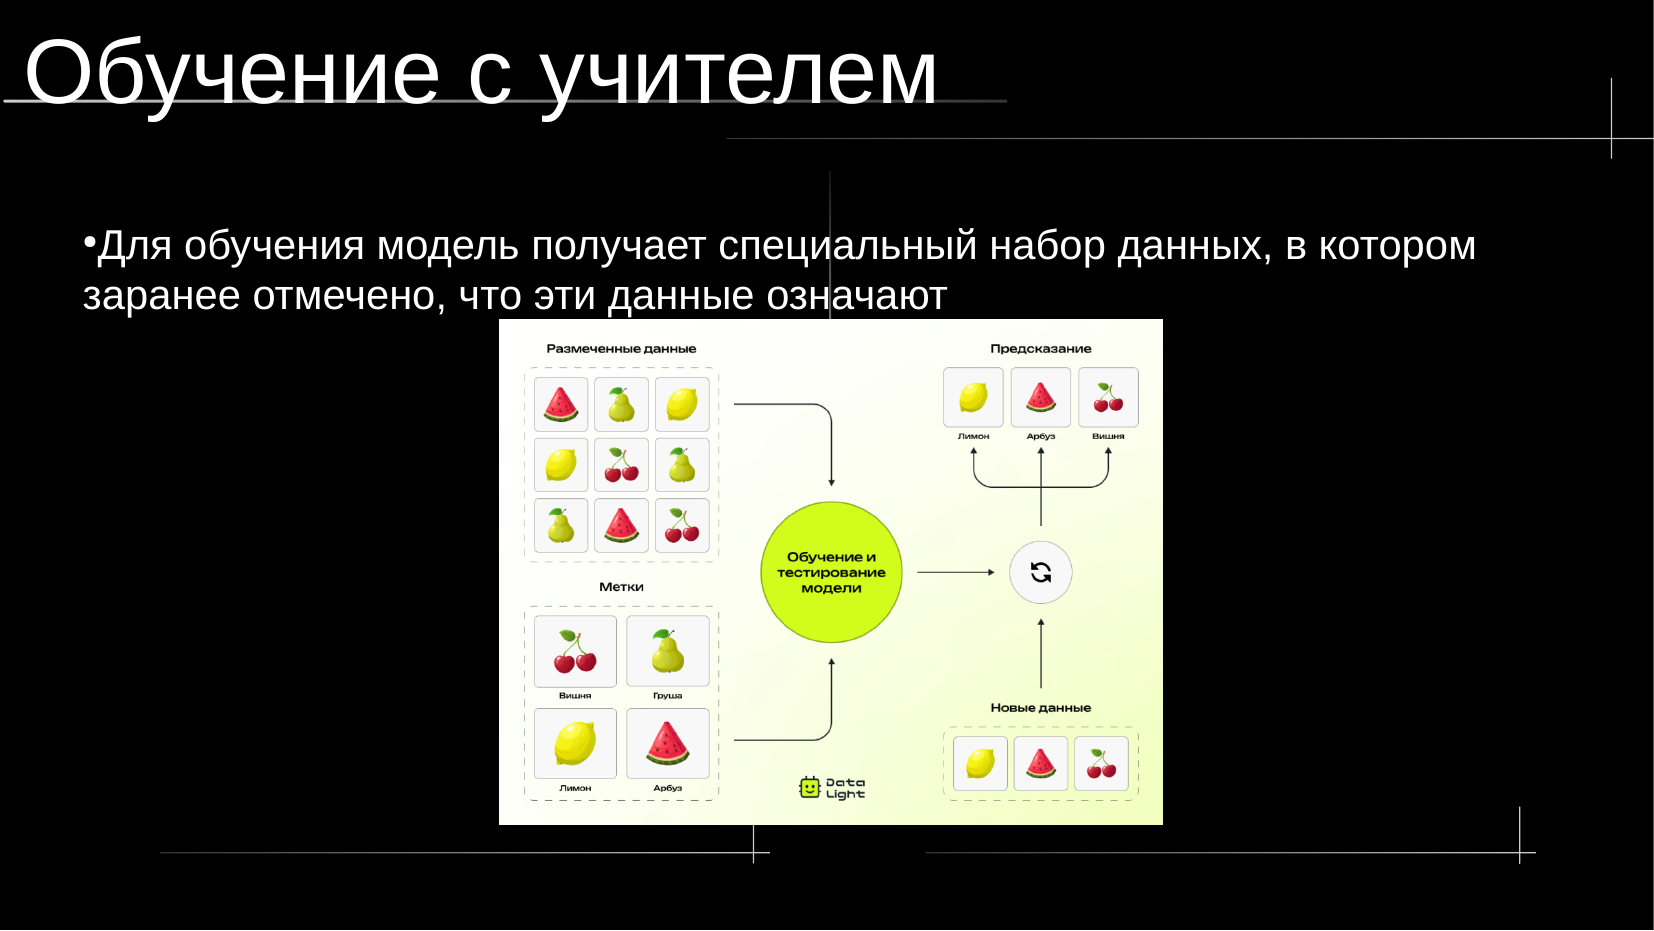

# Обучение с учителем
Для обучения модель получает специальный набор данных, в котором заранее отмечено, что эти данные означают